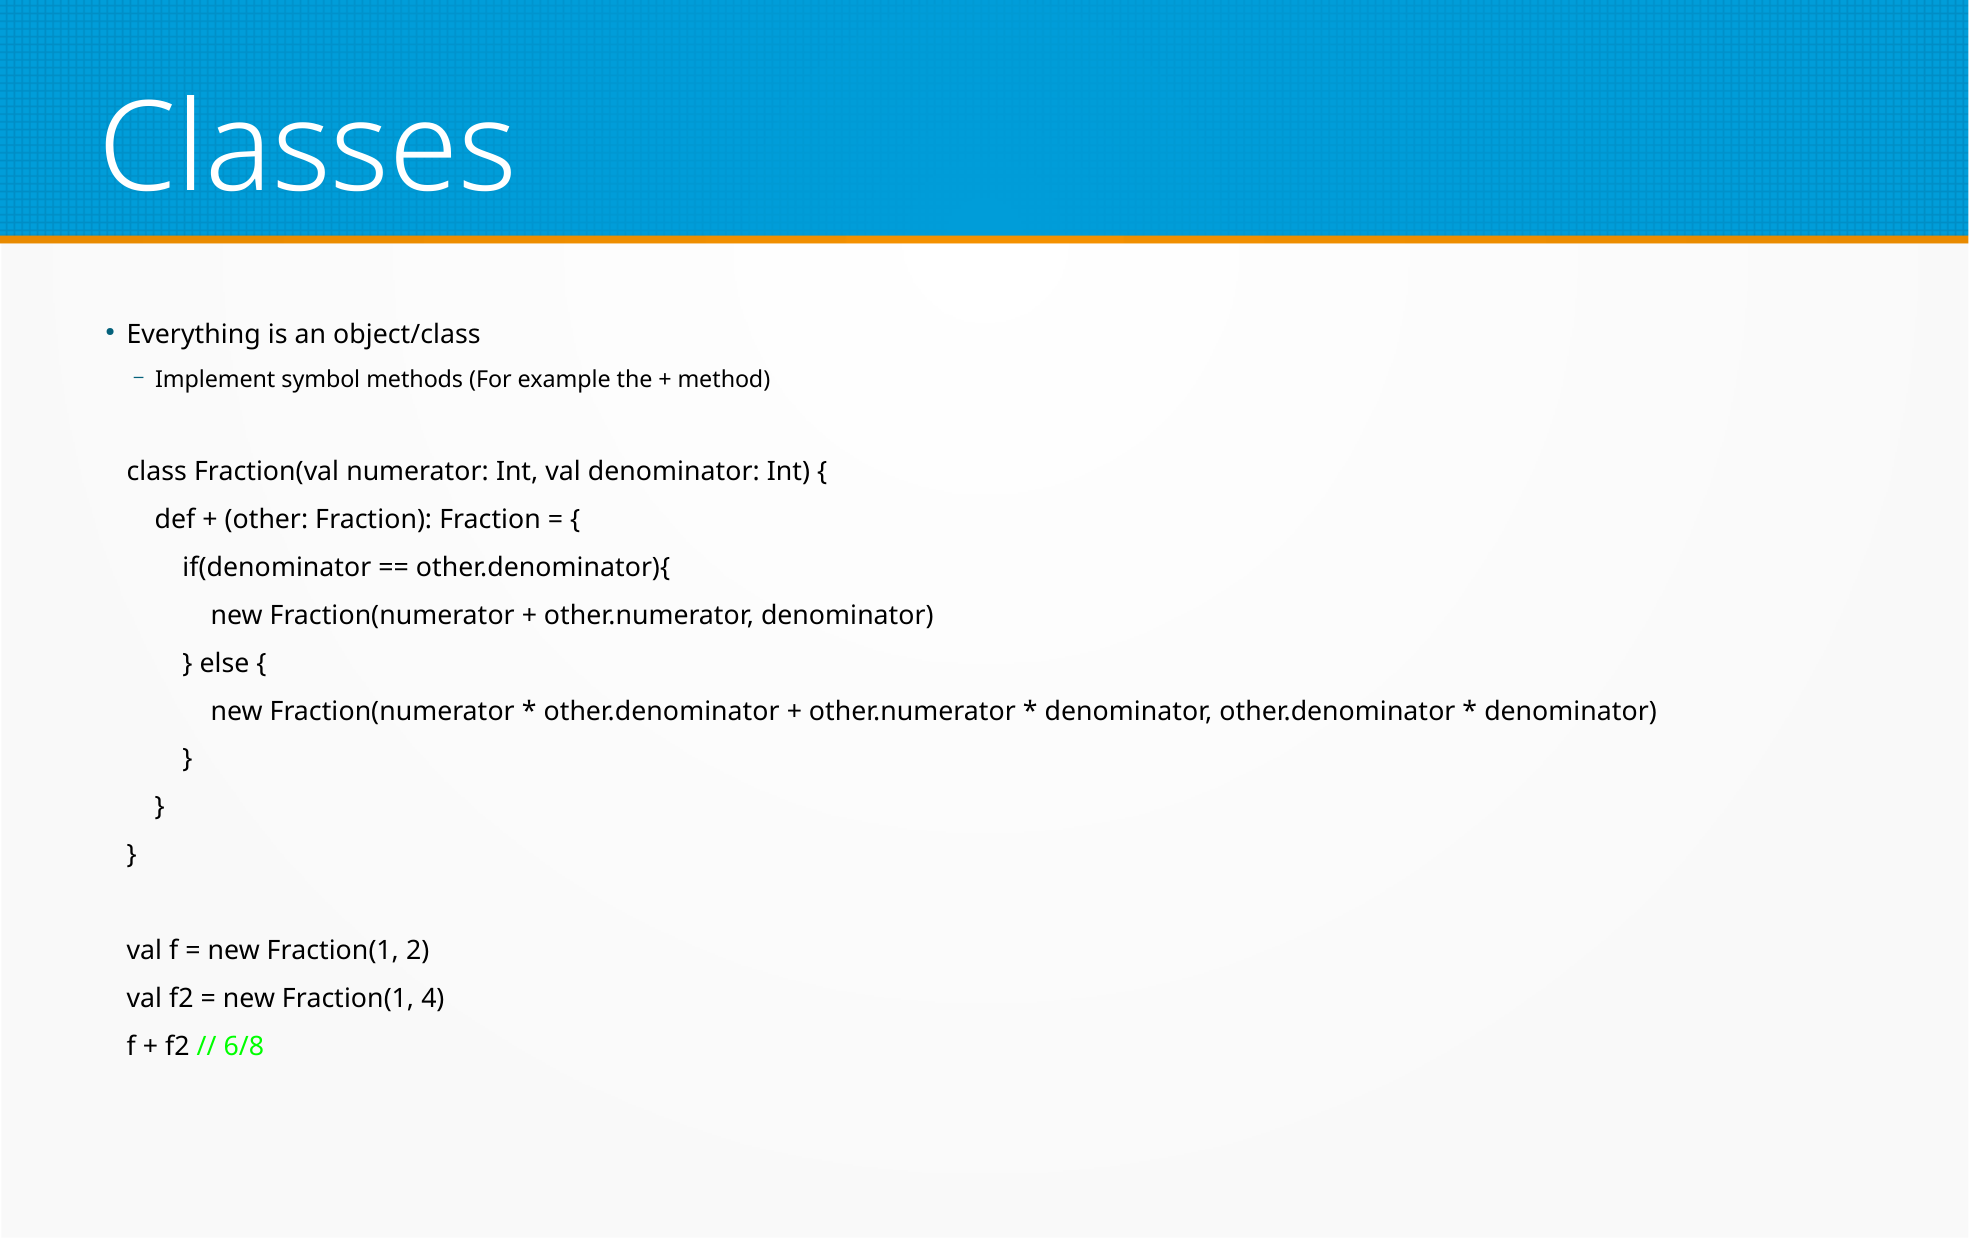

# Classes
Everything is an object/class
Implement symbol methods (For example the + method)
class Fraction(val numerator: Int, val denominator: Int) {
 def + (other: Fraction): Fraction = {
 if(denominator == other.denominator){
 new Fraction(numerator + other.numerator, denominator)
 } else {
 new Fraction(numerator * other.denominator + other.numerator * denominator, other.denominator * denominator)
 }
 }
}
val f = new Fraction(1, 2)
val f2 = new Fraction(1, 4)
f + f2 // 6/8